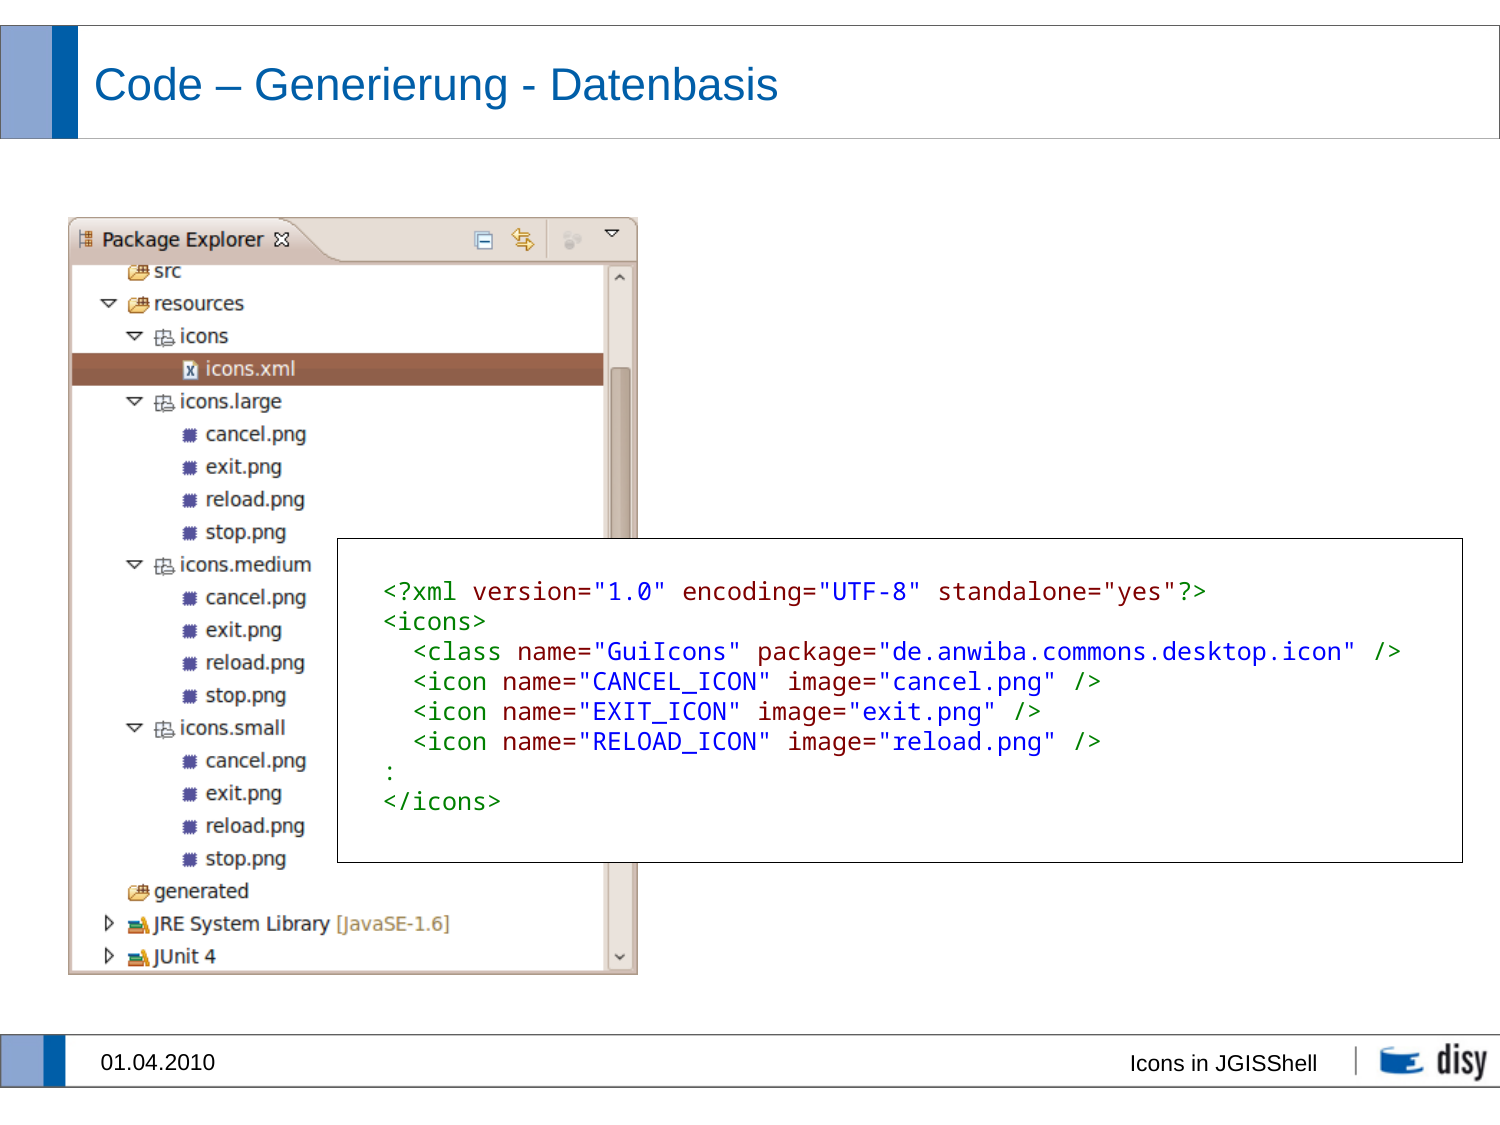

# Code – Generierung - Datenbasis
 <?xml version="1.0" encoding="UTF-8" standalone="yes"?>
 <icons>
 <class name="GuiIcons" package="de.anwiba.commons.desktop.icon" />
 <icon name="CANCEL_ICON" image="cancel.png" />
 <icon name="EXIT_ICON" image="exit.png" />
 <icon name="RELOAD_ICON" image="reload.png" />
 :
 </icons>
01.04.2010
Icons in JGISShell